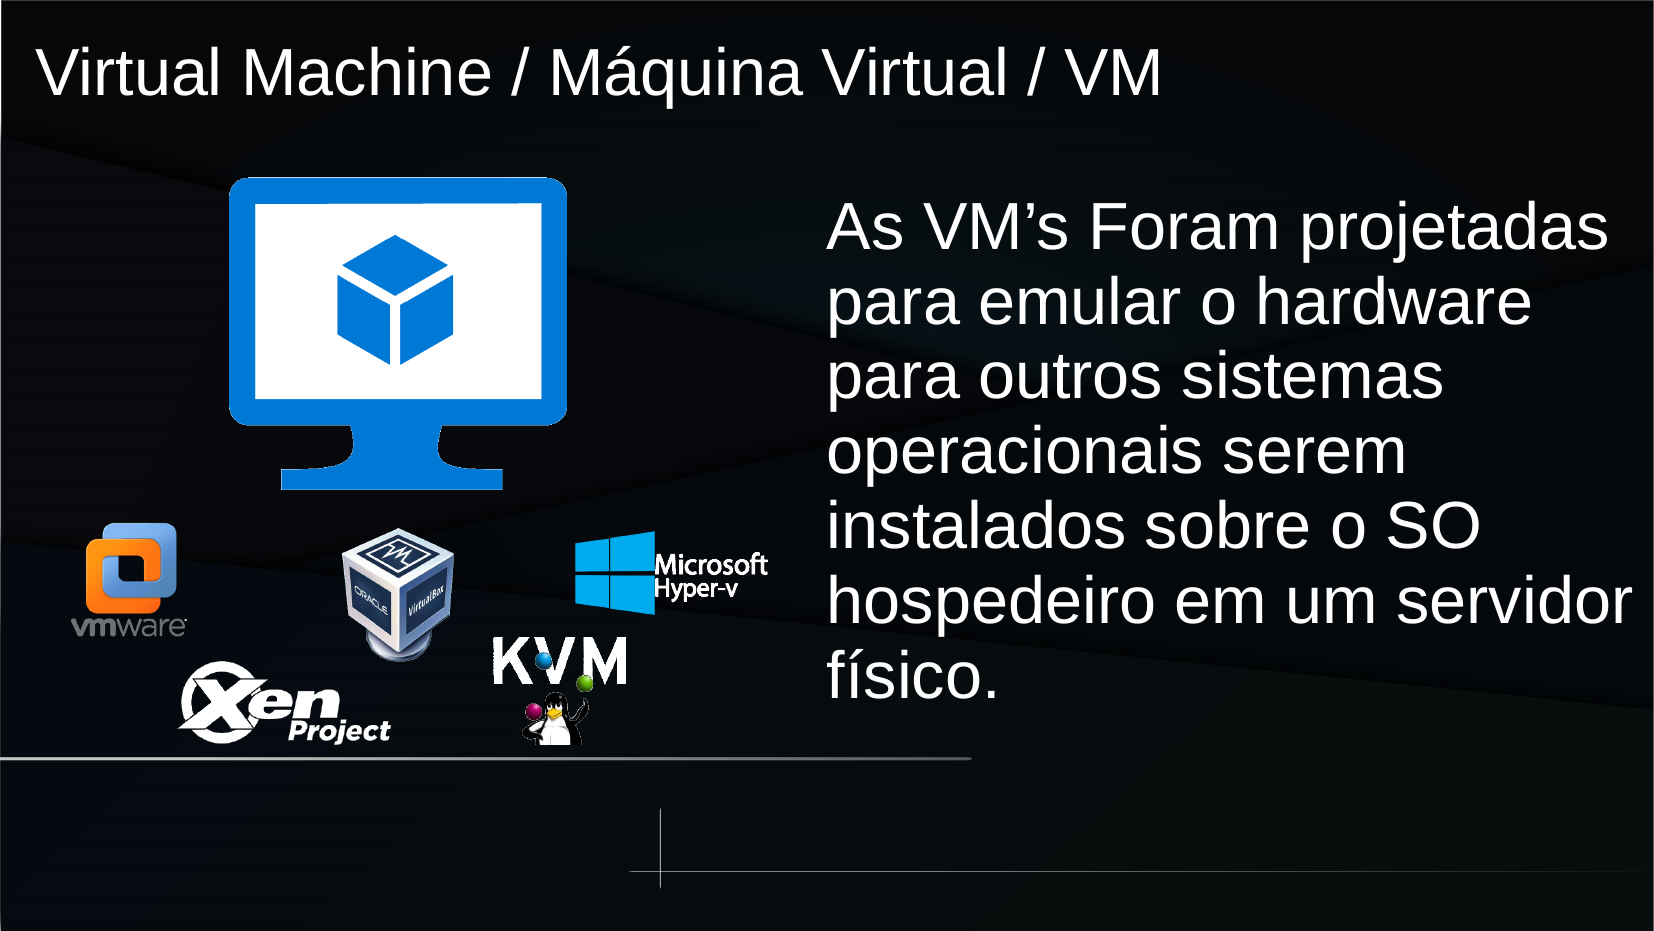

Virtual Machine / Máquina Virtual / VM
# As VM’s Foram projetadas para emular o hardware para outros sistemas operacionais serem instalados sobre o SO hospedeiro em um servidor físico.